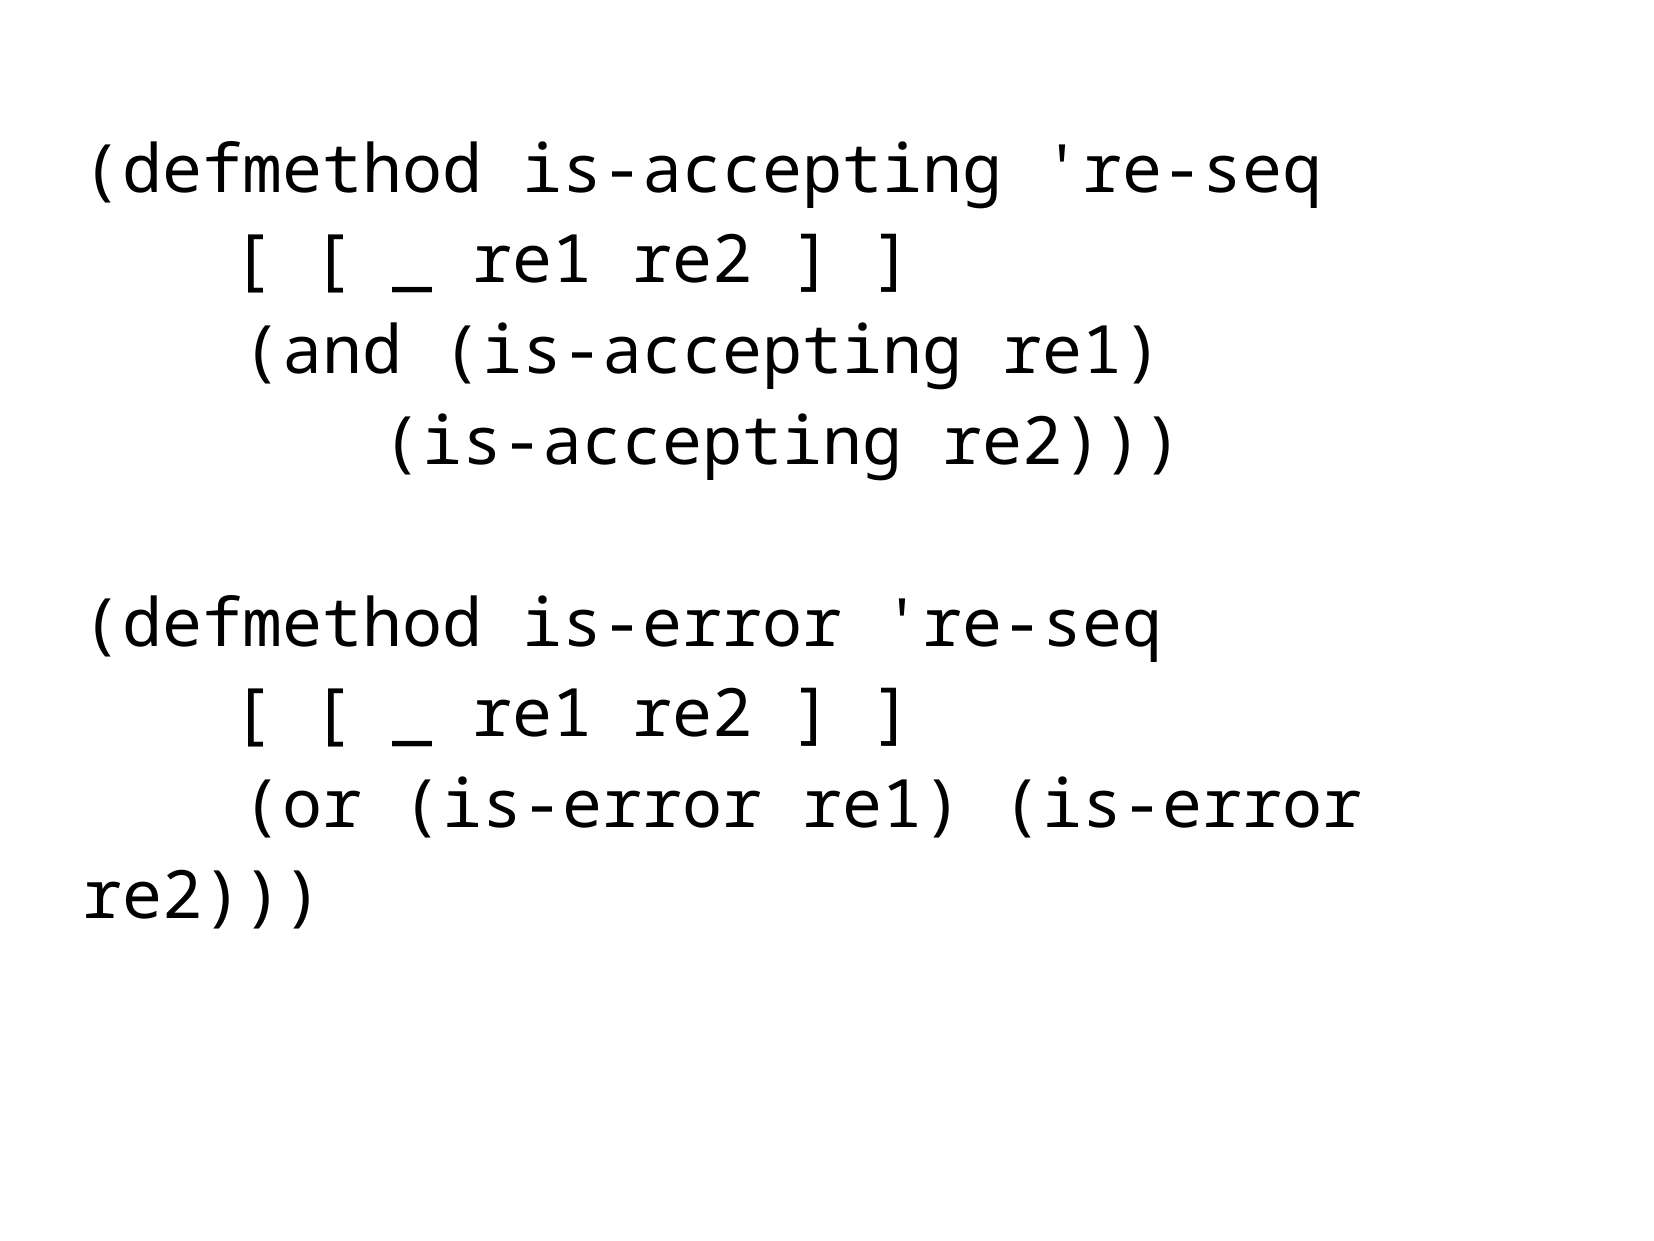

# (defmethod is-accepting 're-seq
		[ [ _ re1 re2 ] ]
 (and (is-accepting re1)
				(is-accepting re2)))
(defmethod is-error 're-seq
		[ [ _ re1 re2 ] ]
 (or (is-error re1) (is-error re2)))